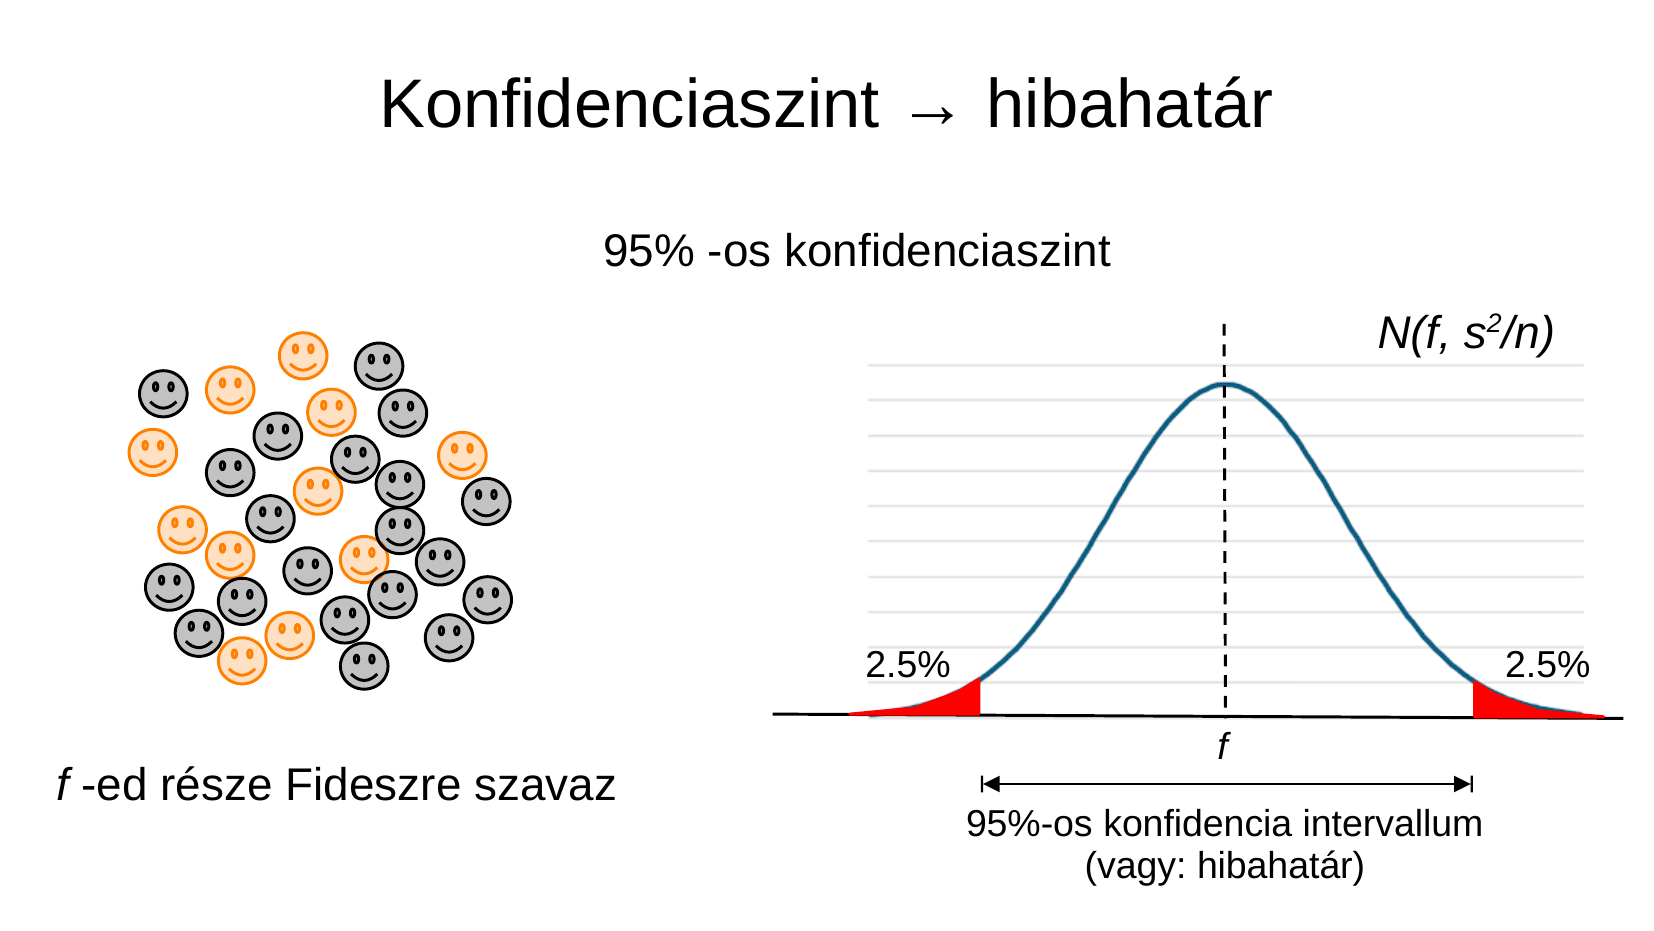

# Konfidenciaszint → hibahatár
95% -os konfidenciaszint
N(f, s2/n)
2.5% 2.5%
f
f -ed része Fideszre szavaz
95%-os konfidencia intervallum
(vagy: hibahatár)